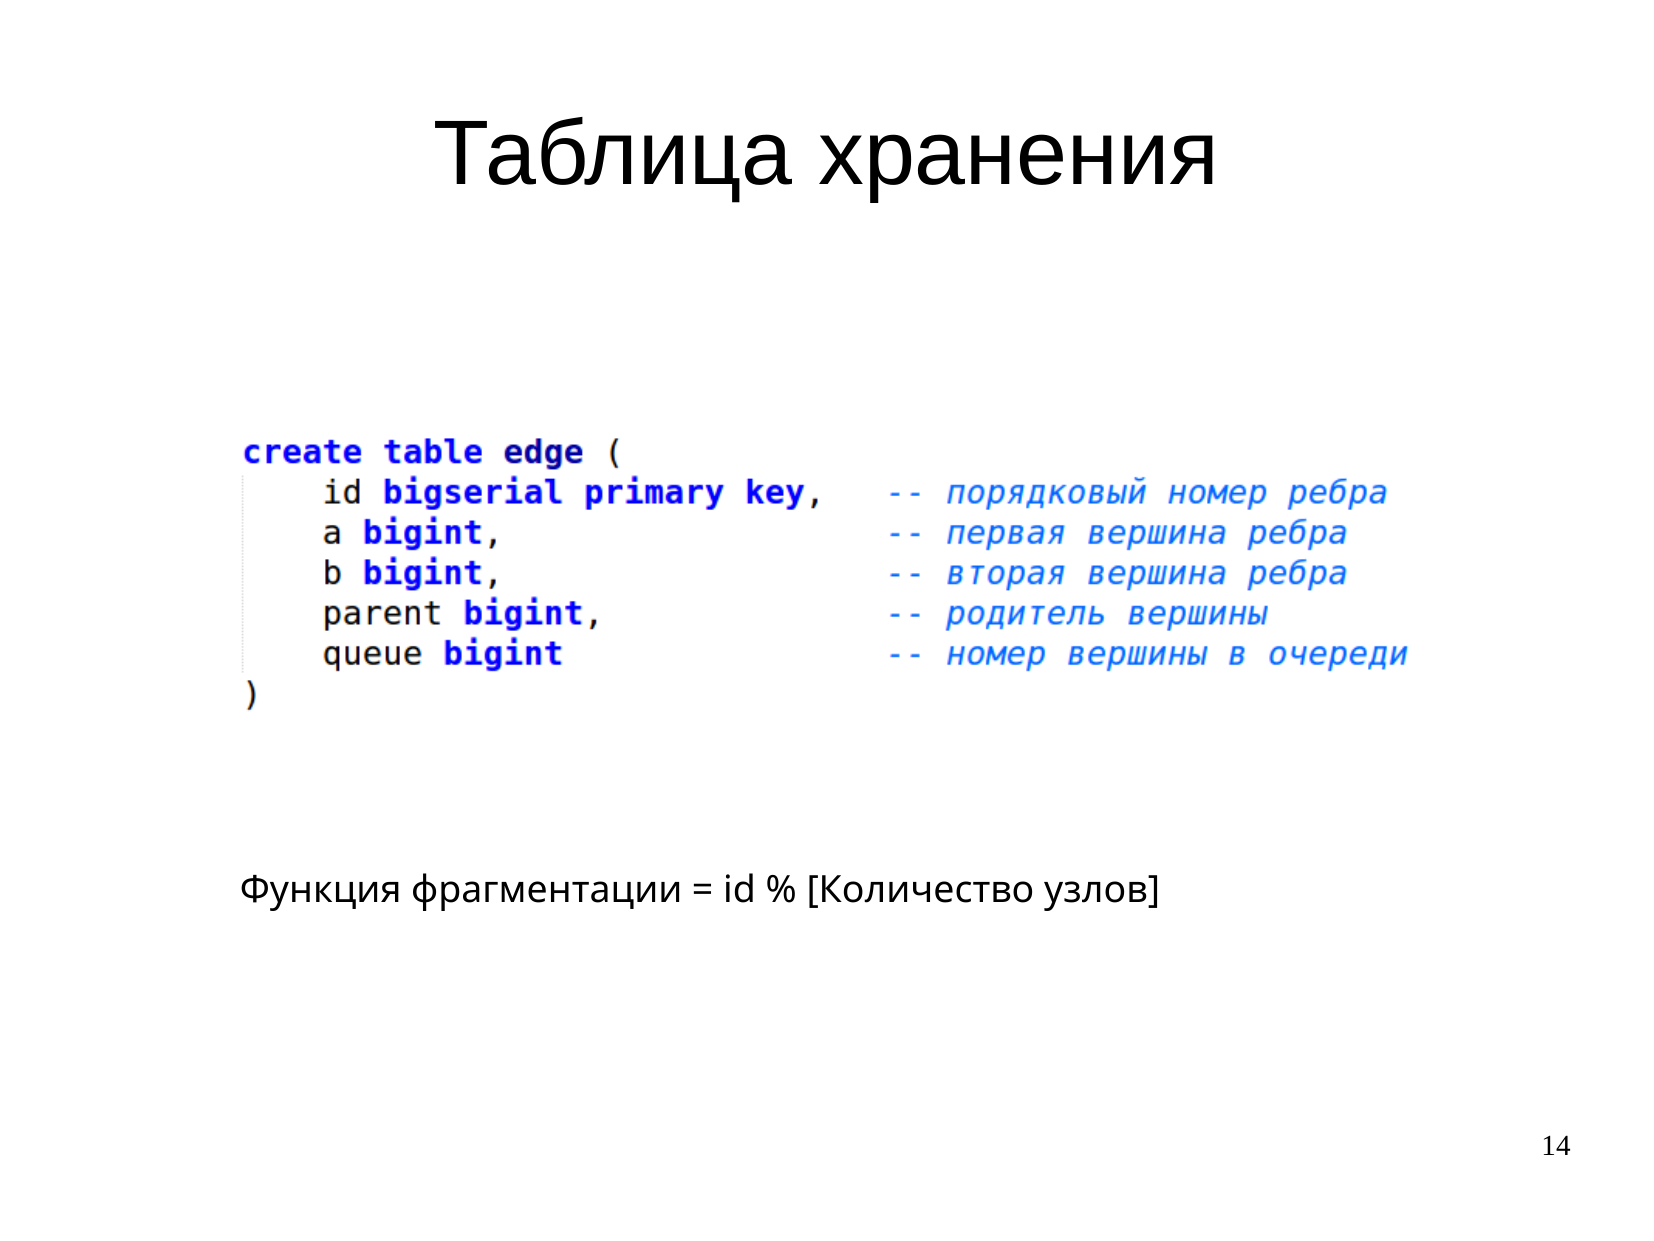

# Таблица хранения
Функция фрагментации = id % [Количество узлов]
14